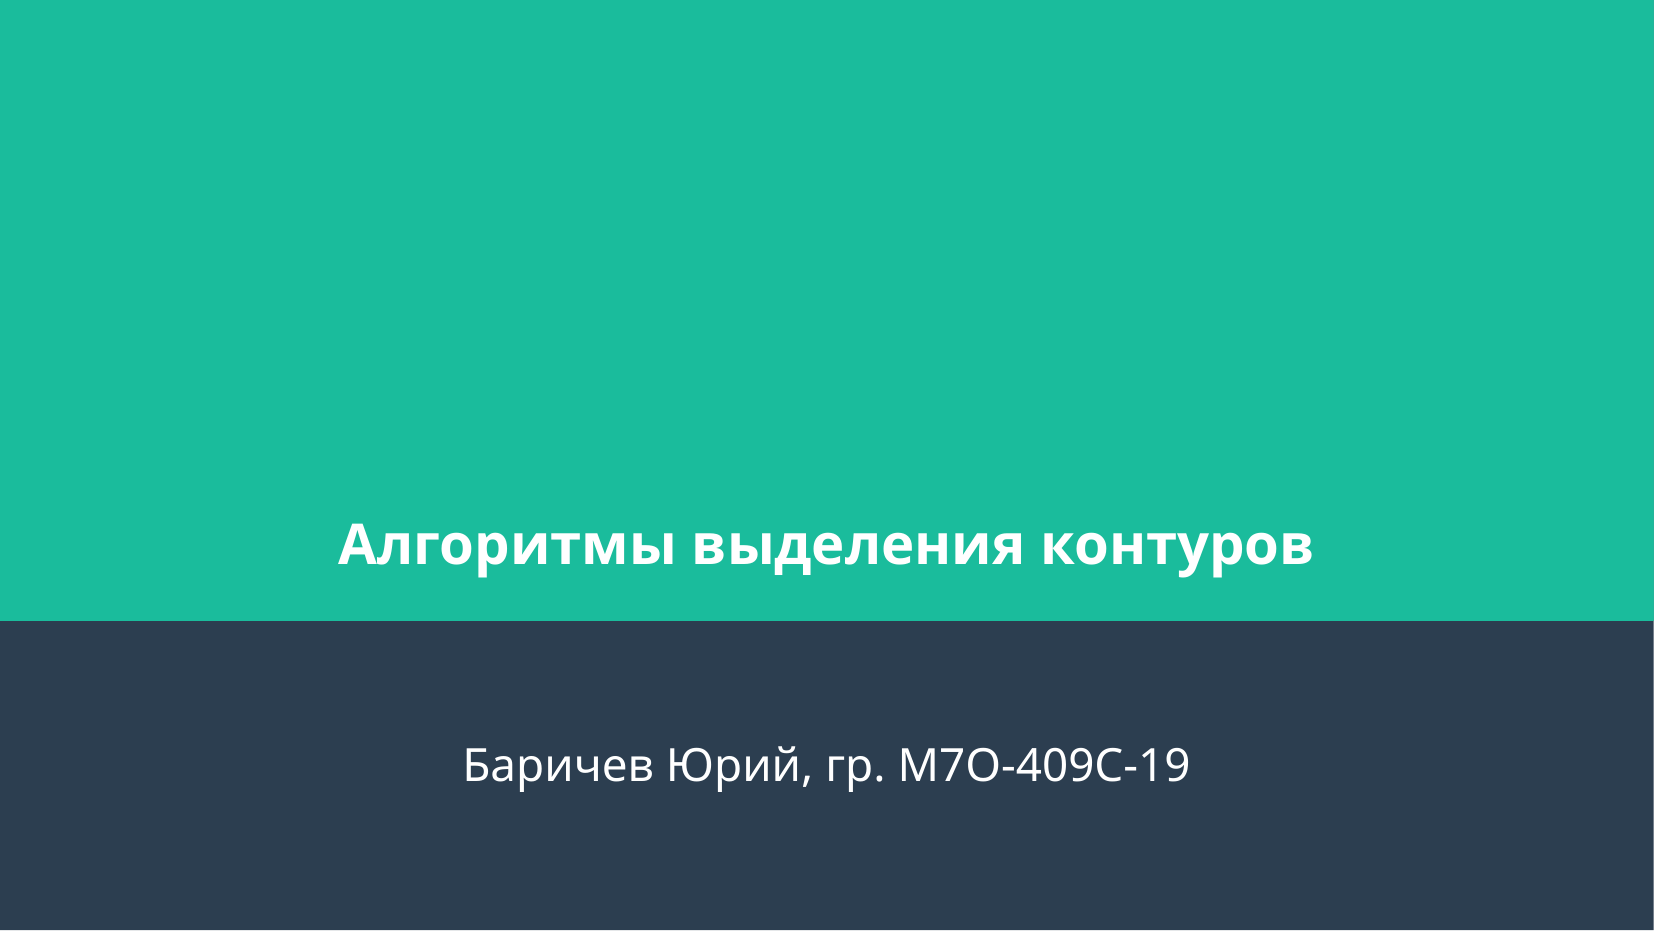

# Алгоритмы выделения контуров
Баричев Юрий, гр. М7О-409С-19